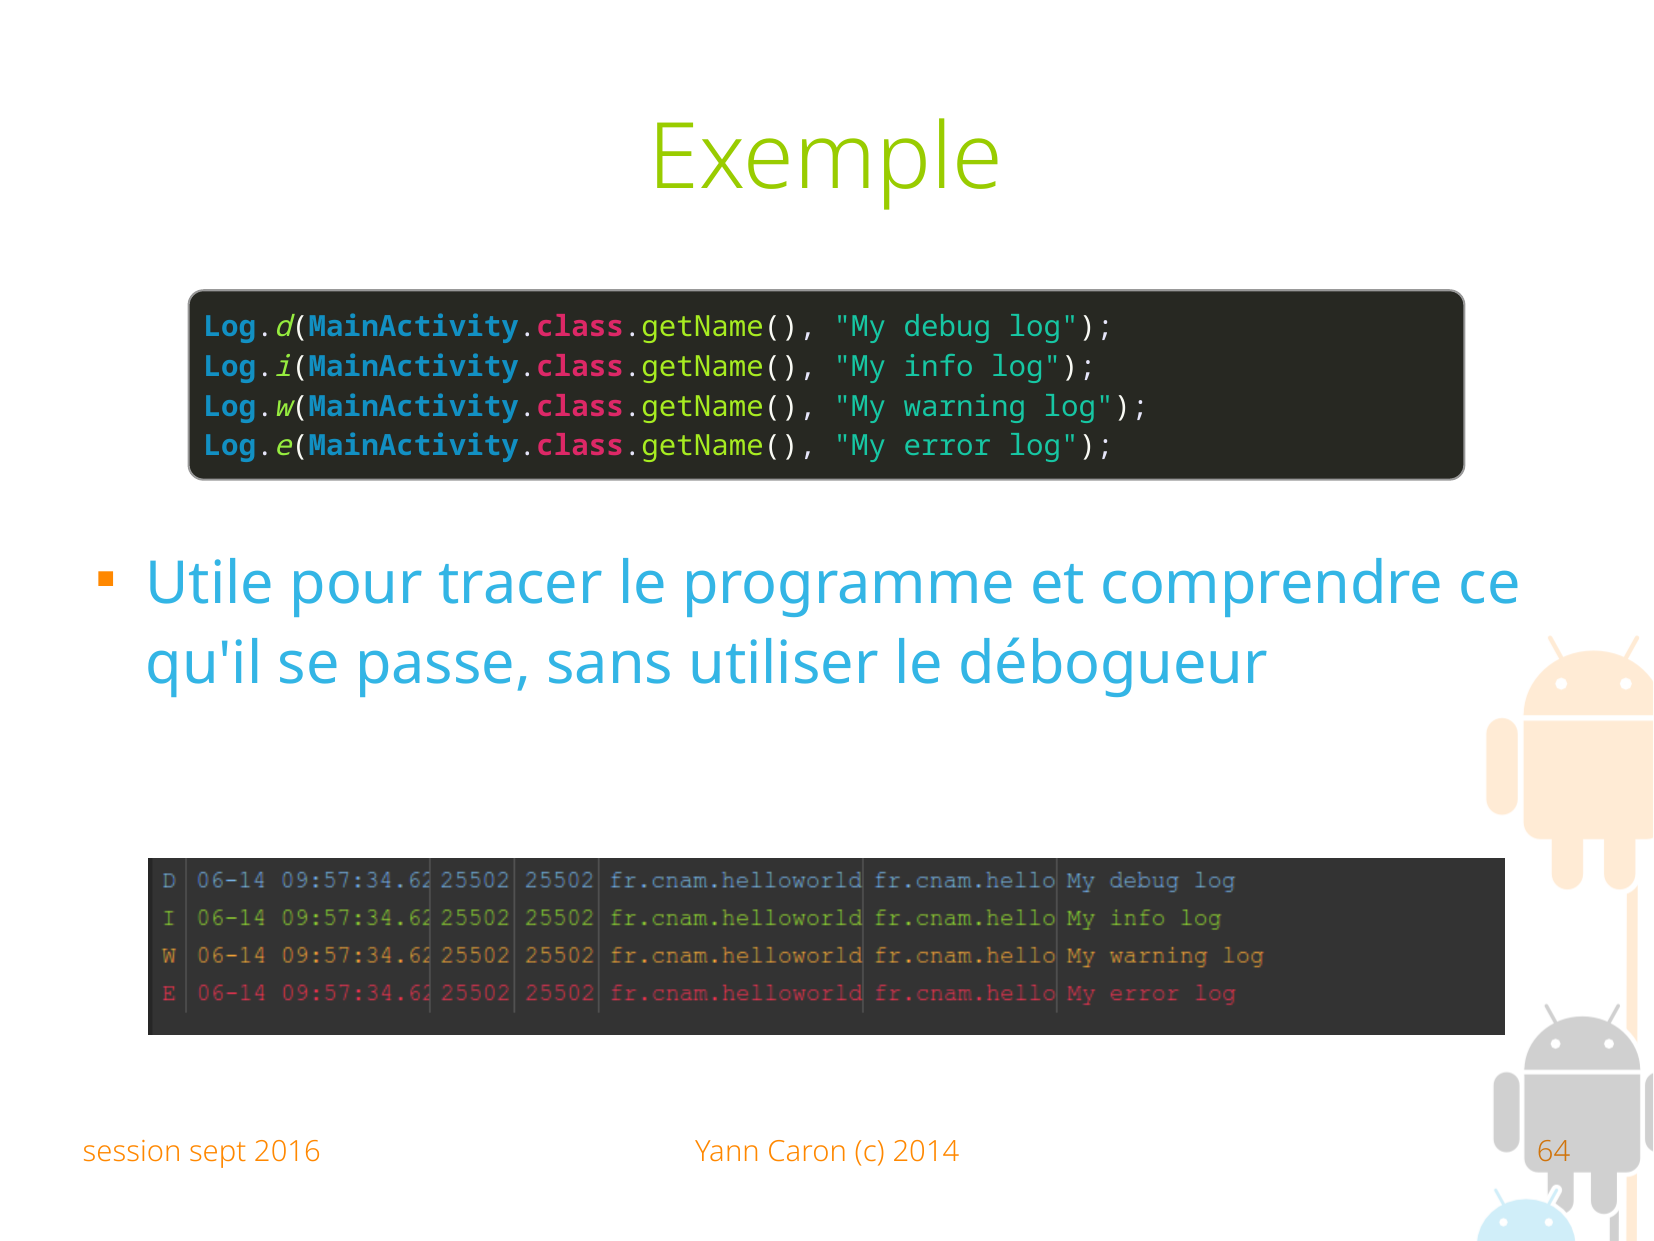

# Exemple
Log.d(MainActivity.class.getName(), "My debug log");
Log.i(MainActivity.class.getName(), "My info log");
Log.w(MainActivity.class.getName(), "My warning log");
Log.e(MainActivity.class.getName(), "My error log");
Utile pour tracer le programme et comprendre ce qu'il se passe, sans utiliser le débogueur
session sept 2016
Yann Caron (c) 2014
64